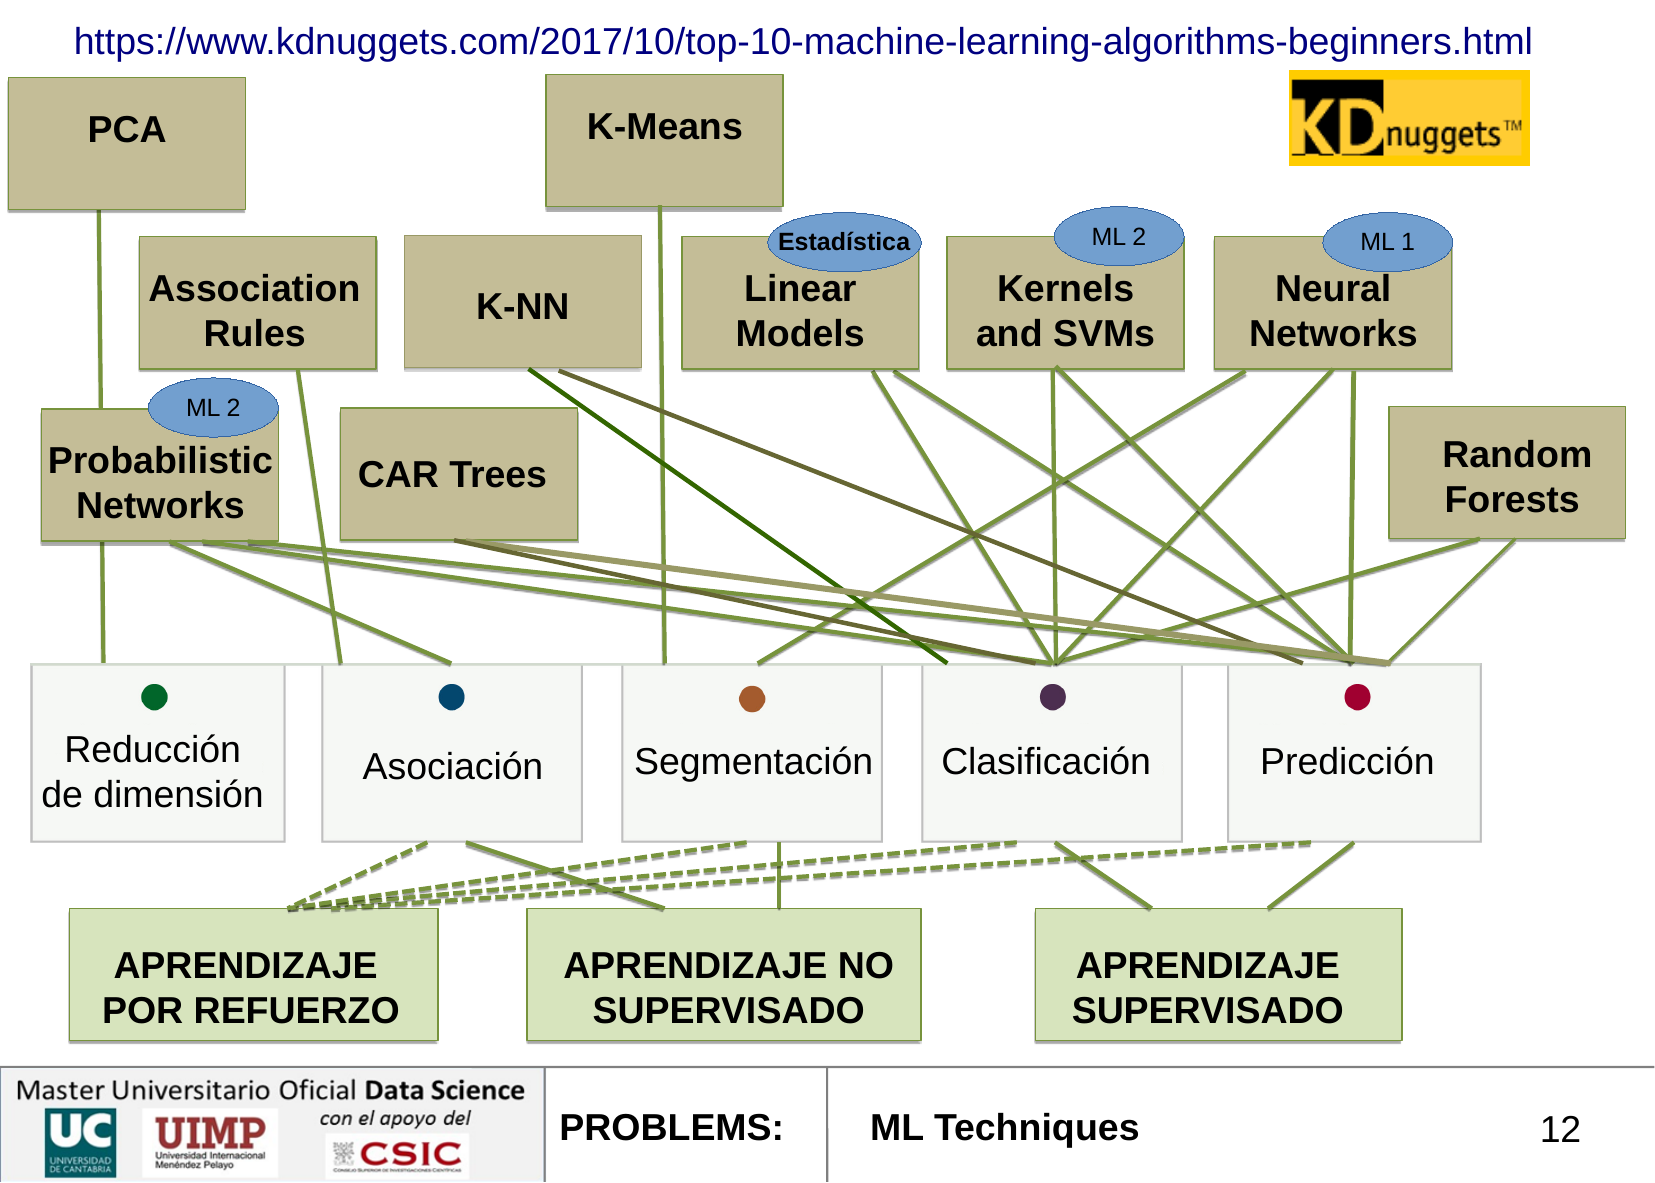

https://www.kdnuggets.com/2017/10/top-10-machine-learning-algorithms-beginners.html
K-Means
PCA
ML 2
Estadística
ML 1
Association Rules
Linear Models
Kernels and SVMs
Neural Networks
K-NN
ML 2
Random Forests
ProbabilisticNetworks
CAR Trees
Reducción de dimensión
Segmentación
Clasificación
Predicción
Asociación
APRENDIZAJE
POR REFUERZO
APRENDIZAJE NO SUPERVISADO
APRENDIZAJE SUPERVISADO
ML Techniques